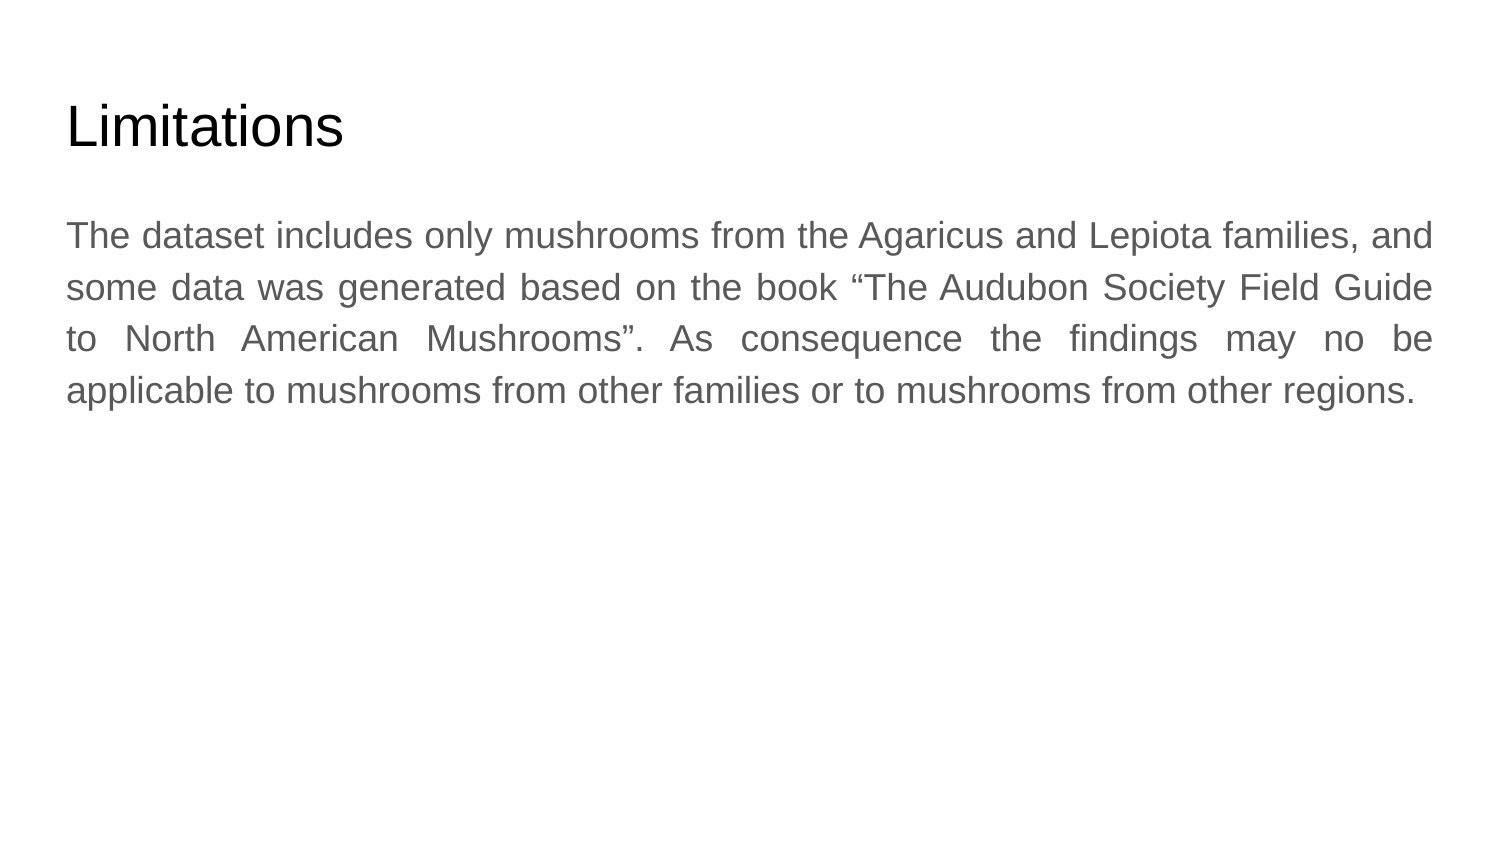

# Limitations
The dataset includes only mushrooms from the Agaricus and Lepiota families, and some data was generated based on the book “The Audubon Society Field Guide to North American Mushrooms”. As consequence the findings may no be applicable to mushrooms from other families or to mushrooms from other regions.